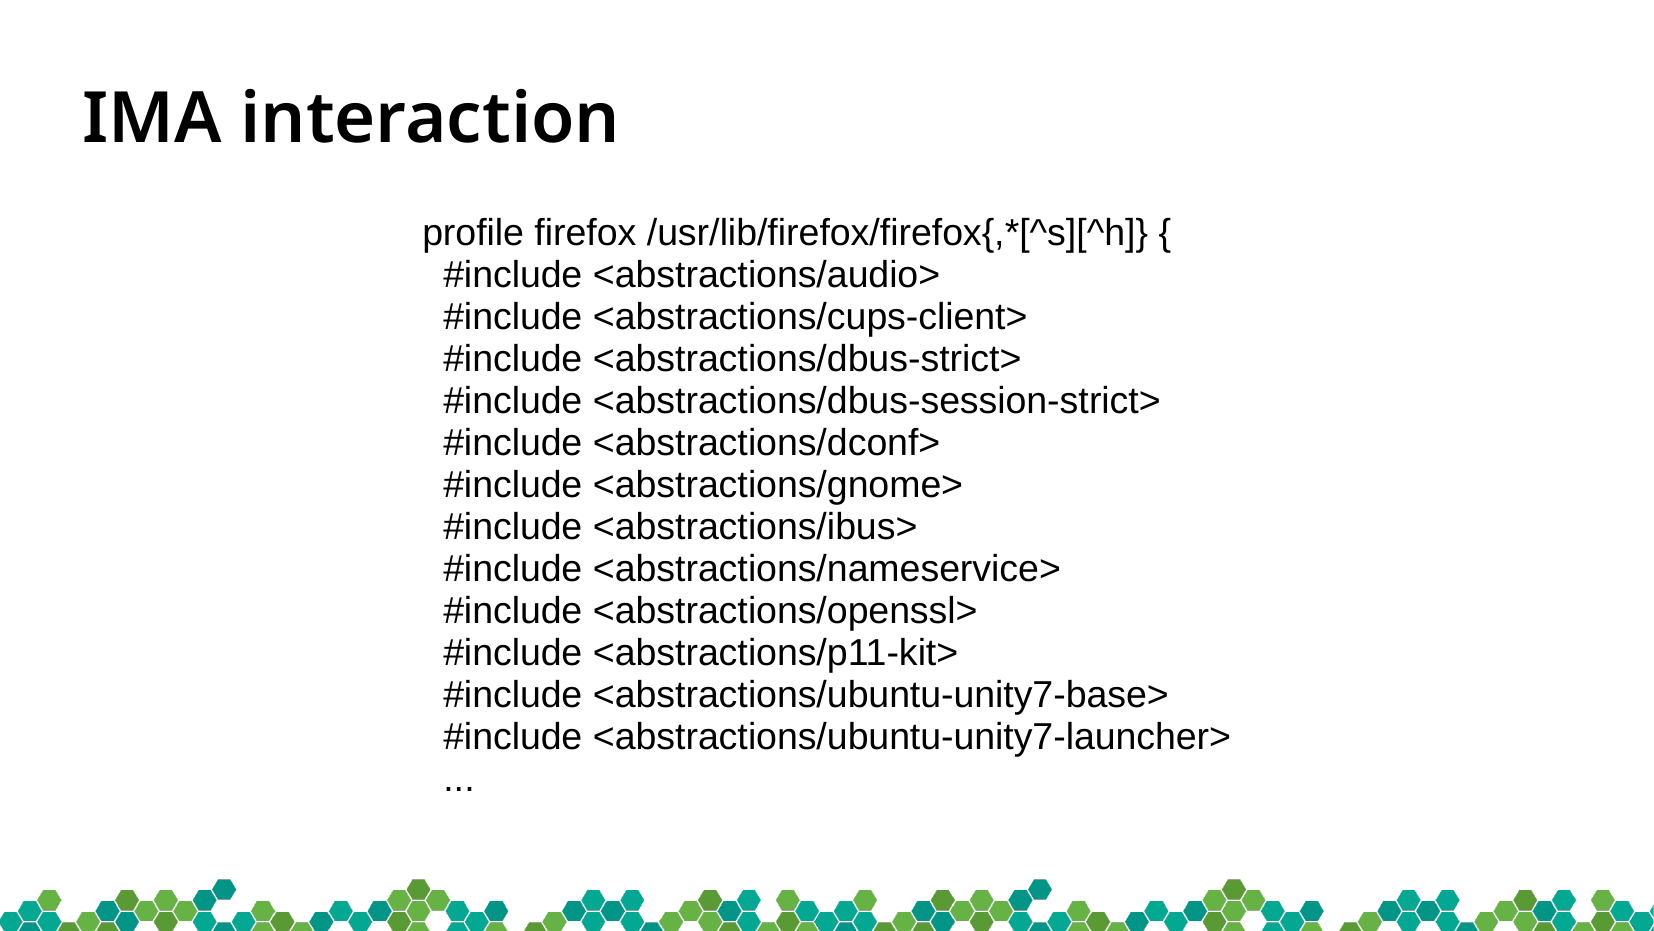

# IMA interaction
profile firefox /usr/lib/firefox/firefox{,*[^s][^h]} {
 #include <abstractions/audio>
 #include <abstractions/cups-client>
 #include <abstractions/dbus-strict>
 #include <abstractions/dbus-session-strict>
 #include <abstractions/dconf>
 #include <abstractions/gnome>
 #include <abstractions/ibus>
 #include <abstractions/nameservice>
 #include <abstractions/openssl>
 #include <abstractions/p11-kit>
 #include <abstractions/ubuntu-unity7-base>
 #include <abstractions/ubuntu-unity7-launcher>
 ...